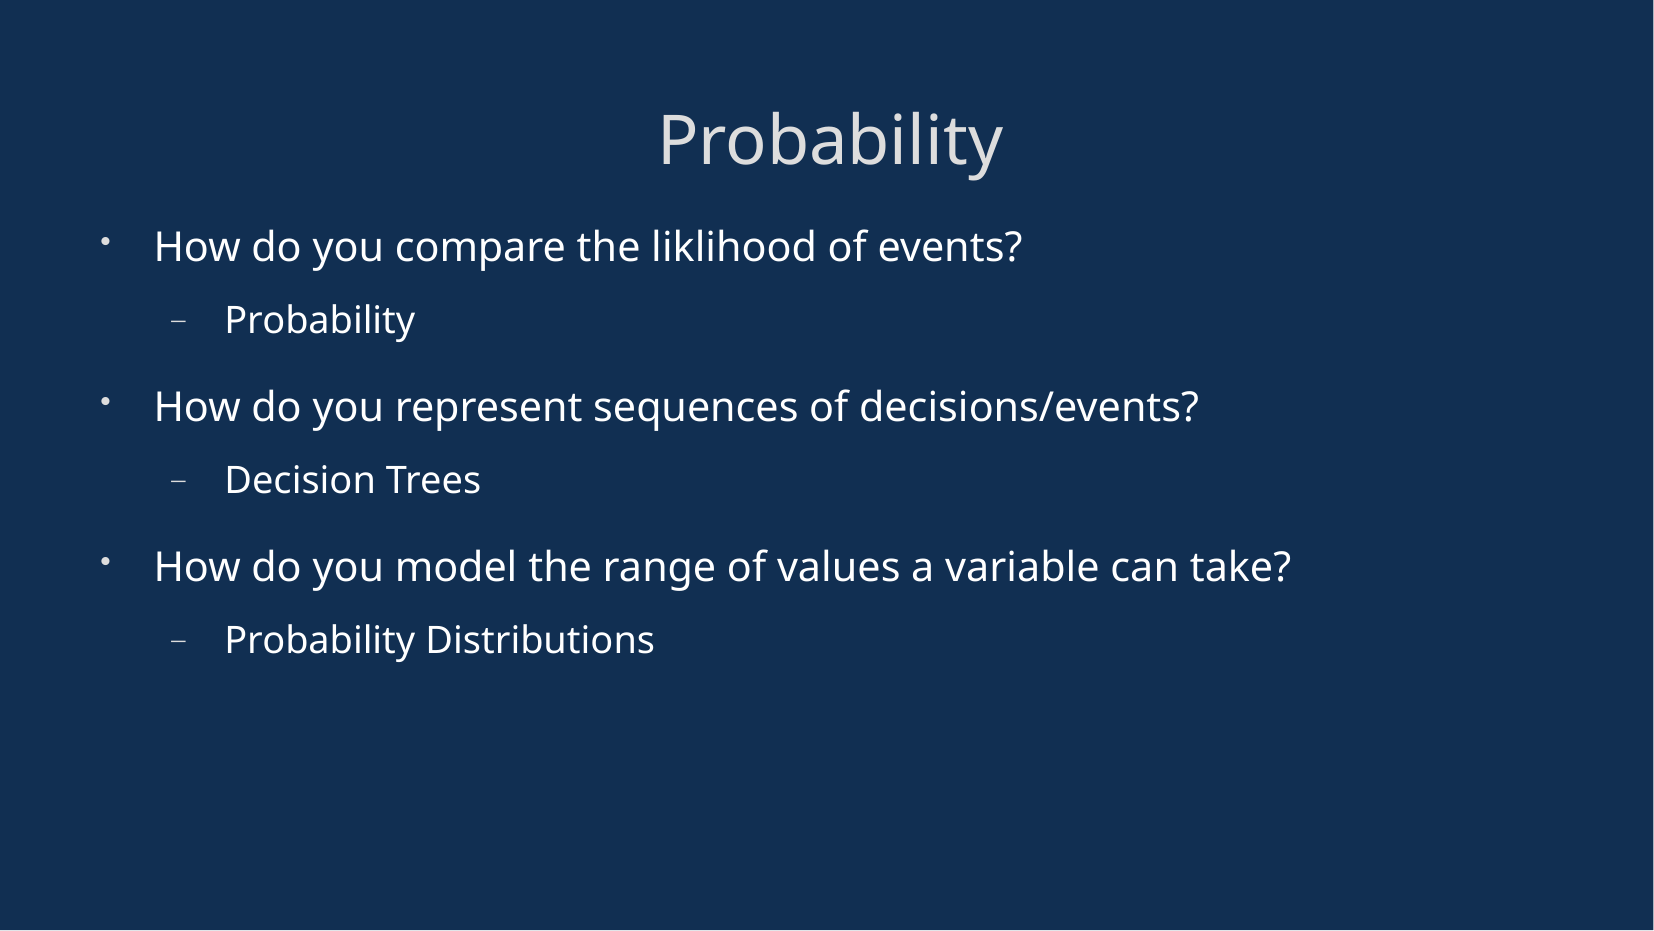

# Probability
How do you compare the liklihood of events?
Probability
How do you represent sequences of decisions/events?
Decision Trees
How do you model the range of values a variable can take?
Probability Distributions